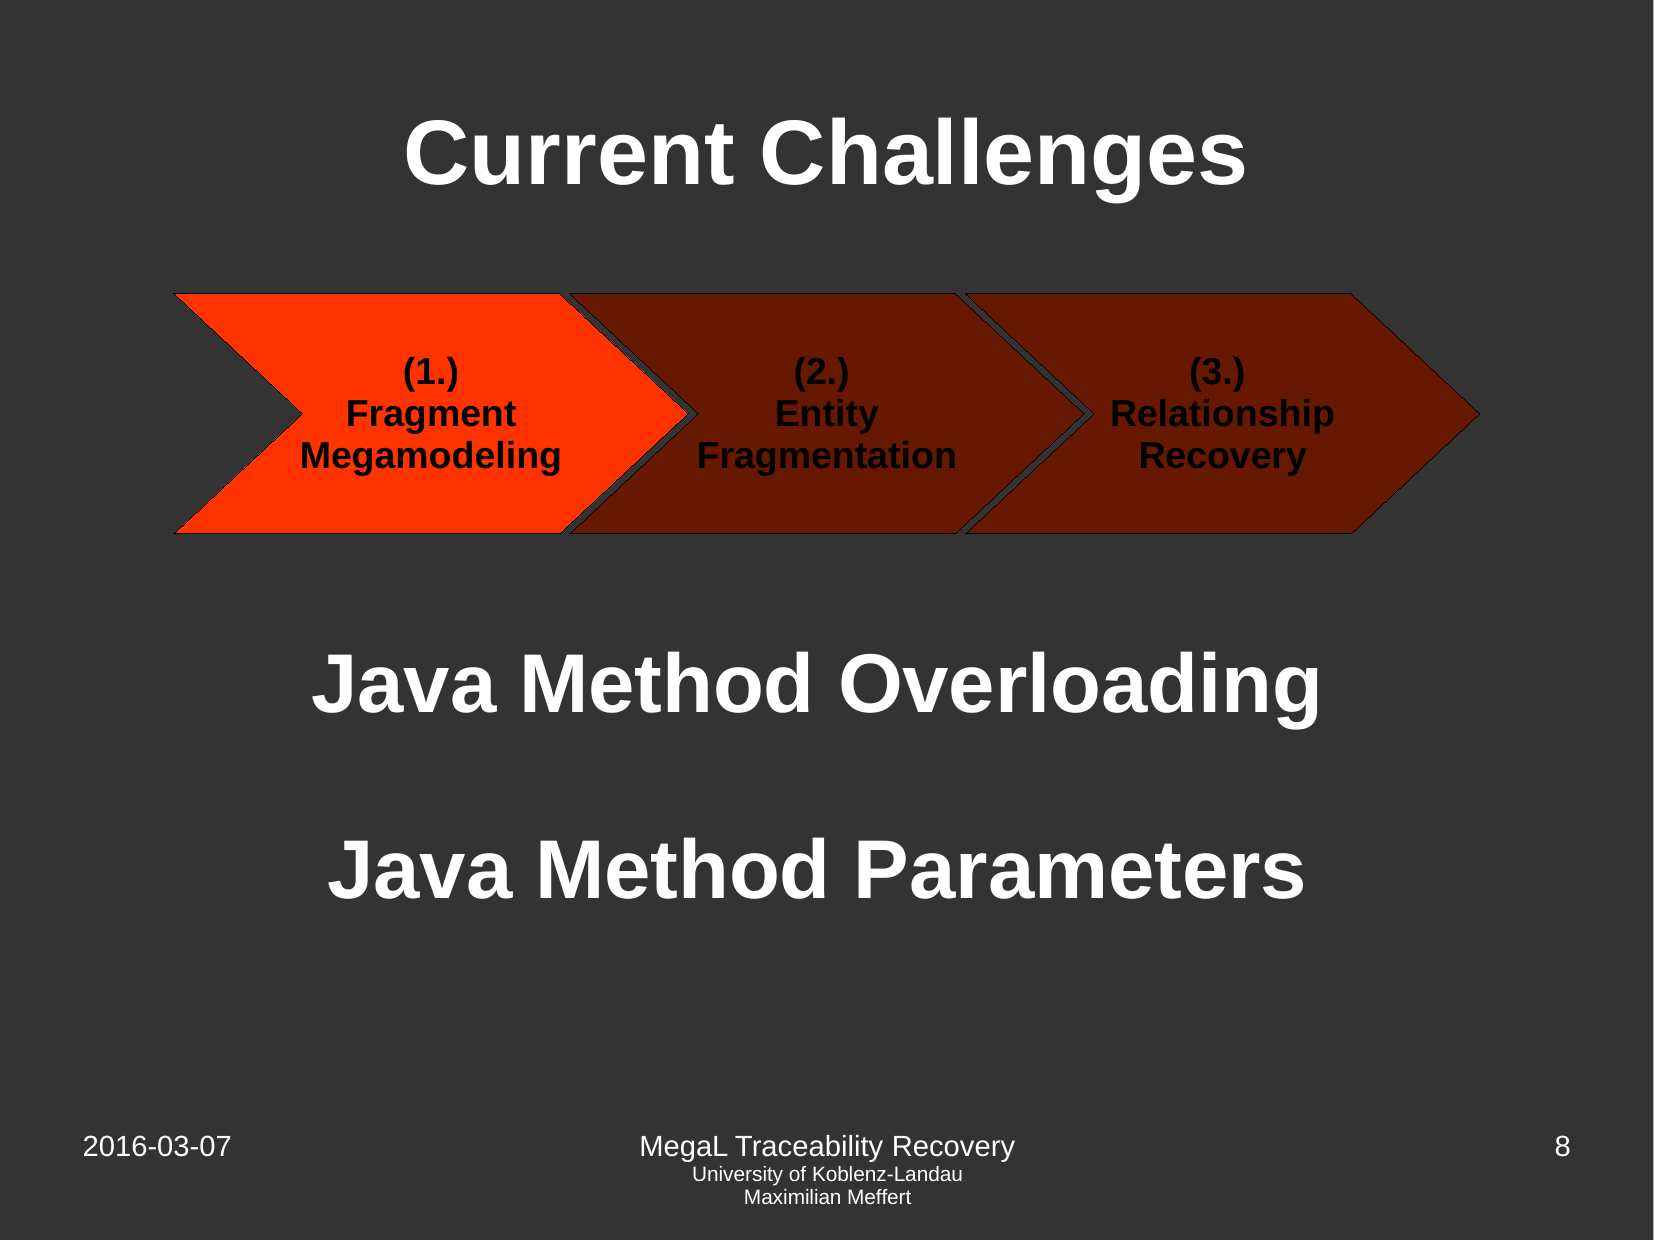

# Current Challenges
(1.)
Fragment
Megamodeling
(2.)
Entity
Fragmentation
(3.)
Relationship
Recovery
Java Method Overloading
Java Method Parameters
2016-03-07
MegaL Traceability Recovery
8